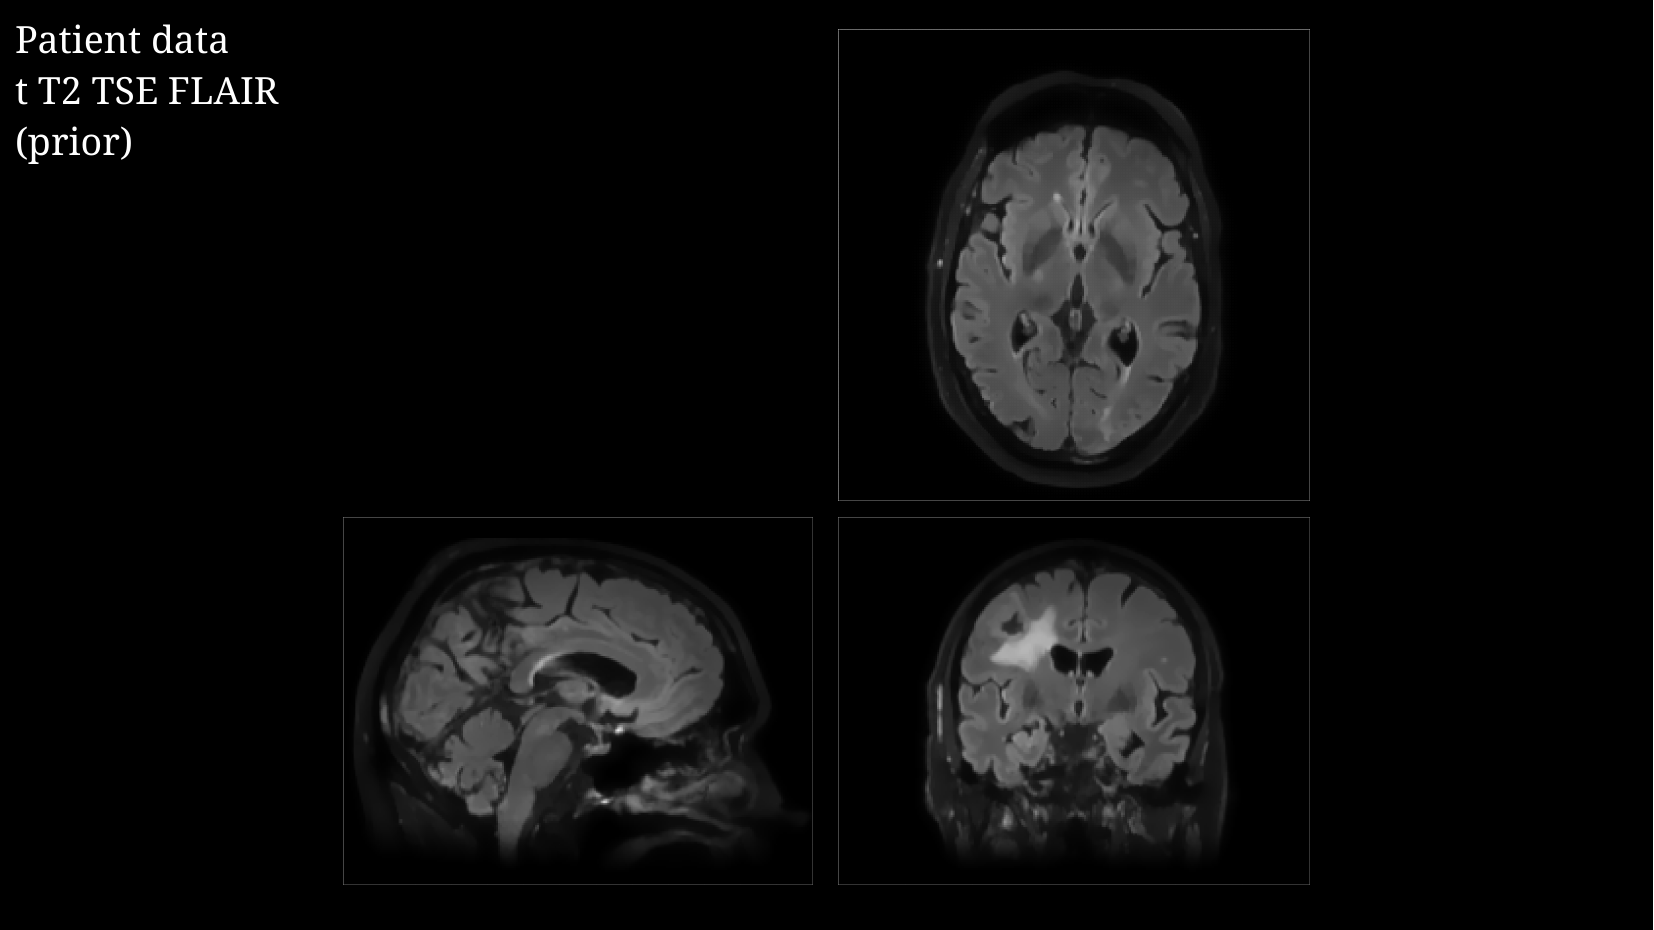

# Patient data t T2 TSE FLAIR (prior)